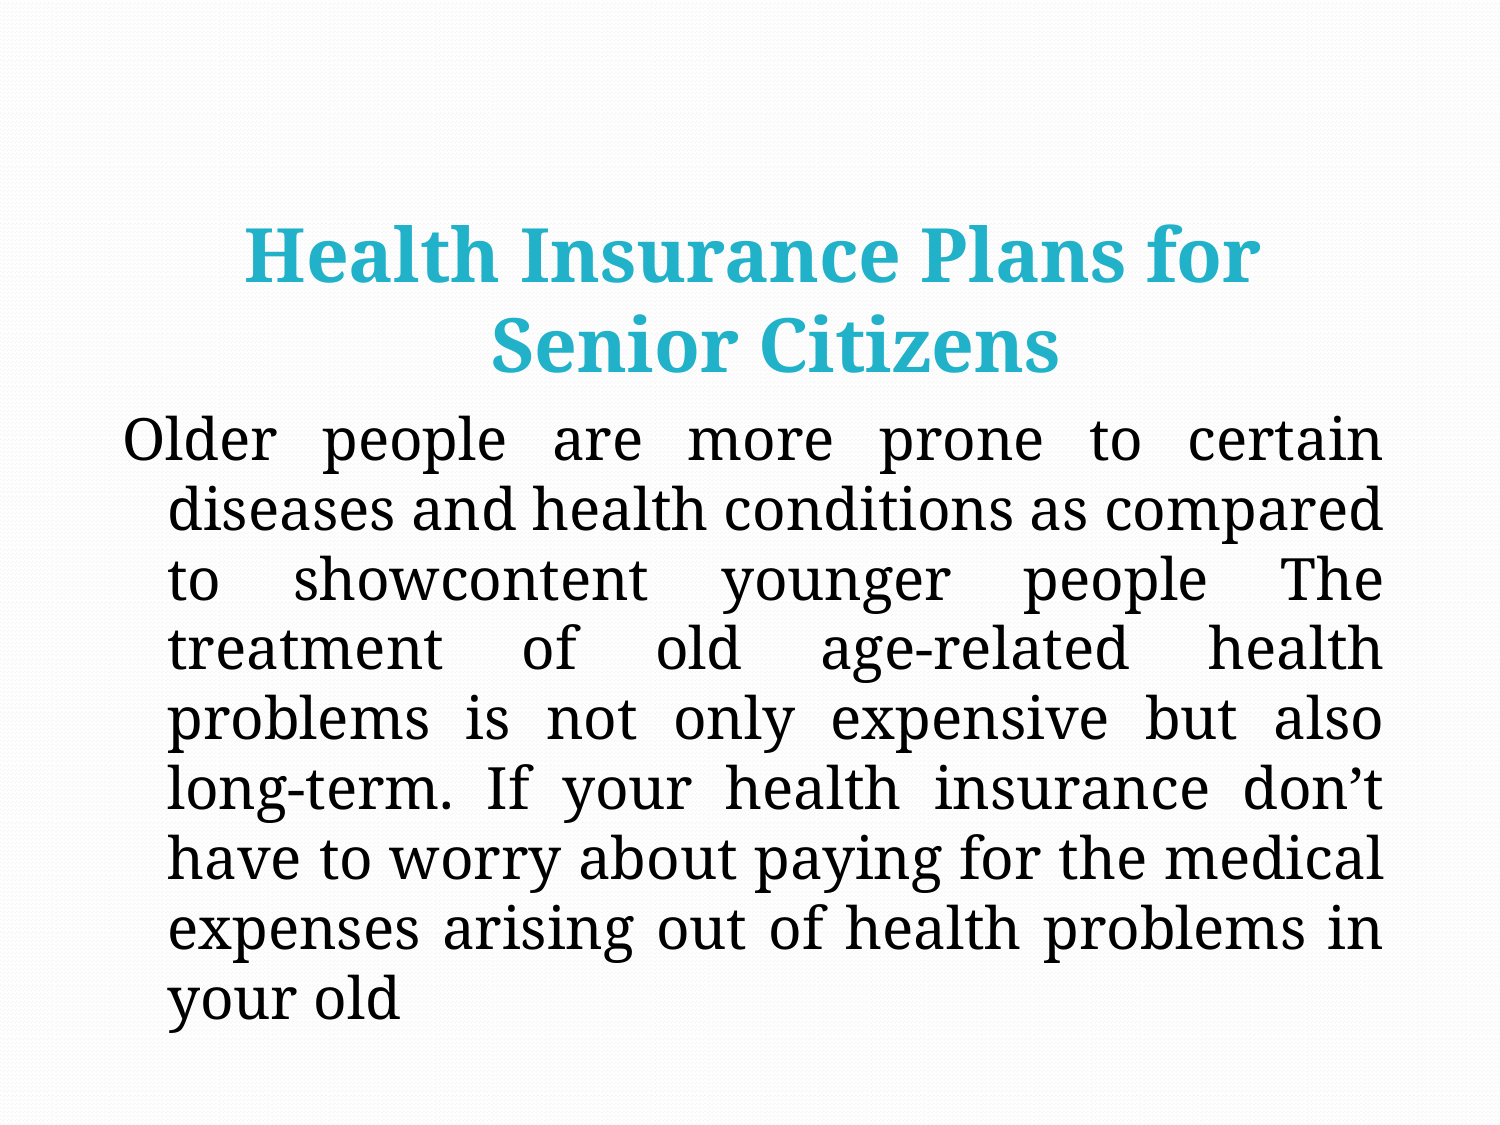

# Health Insurance Plans for Senior Citizens
Older people are more prone to certain diseases and health conditions as compared to showcontent younger people The treatment of old age-related health problems is not only expensive but also long-term. If your health insurance don’t have to worry about paying for the medical expenses arising out of health problems in your old